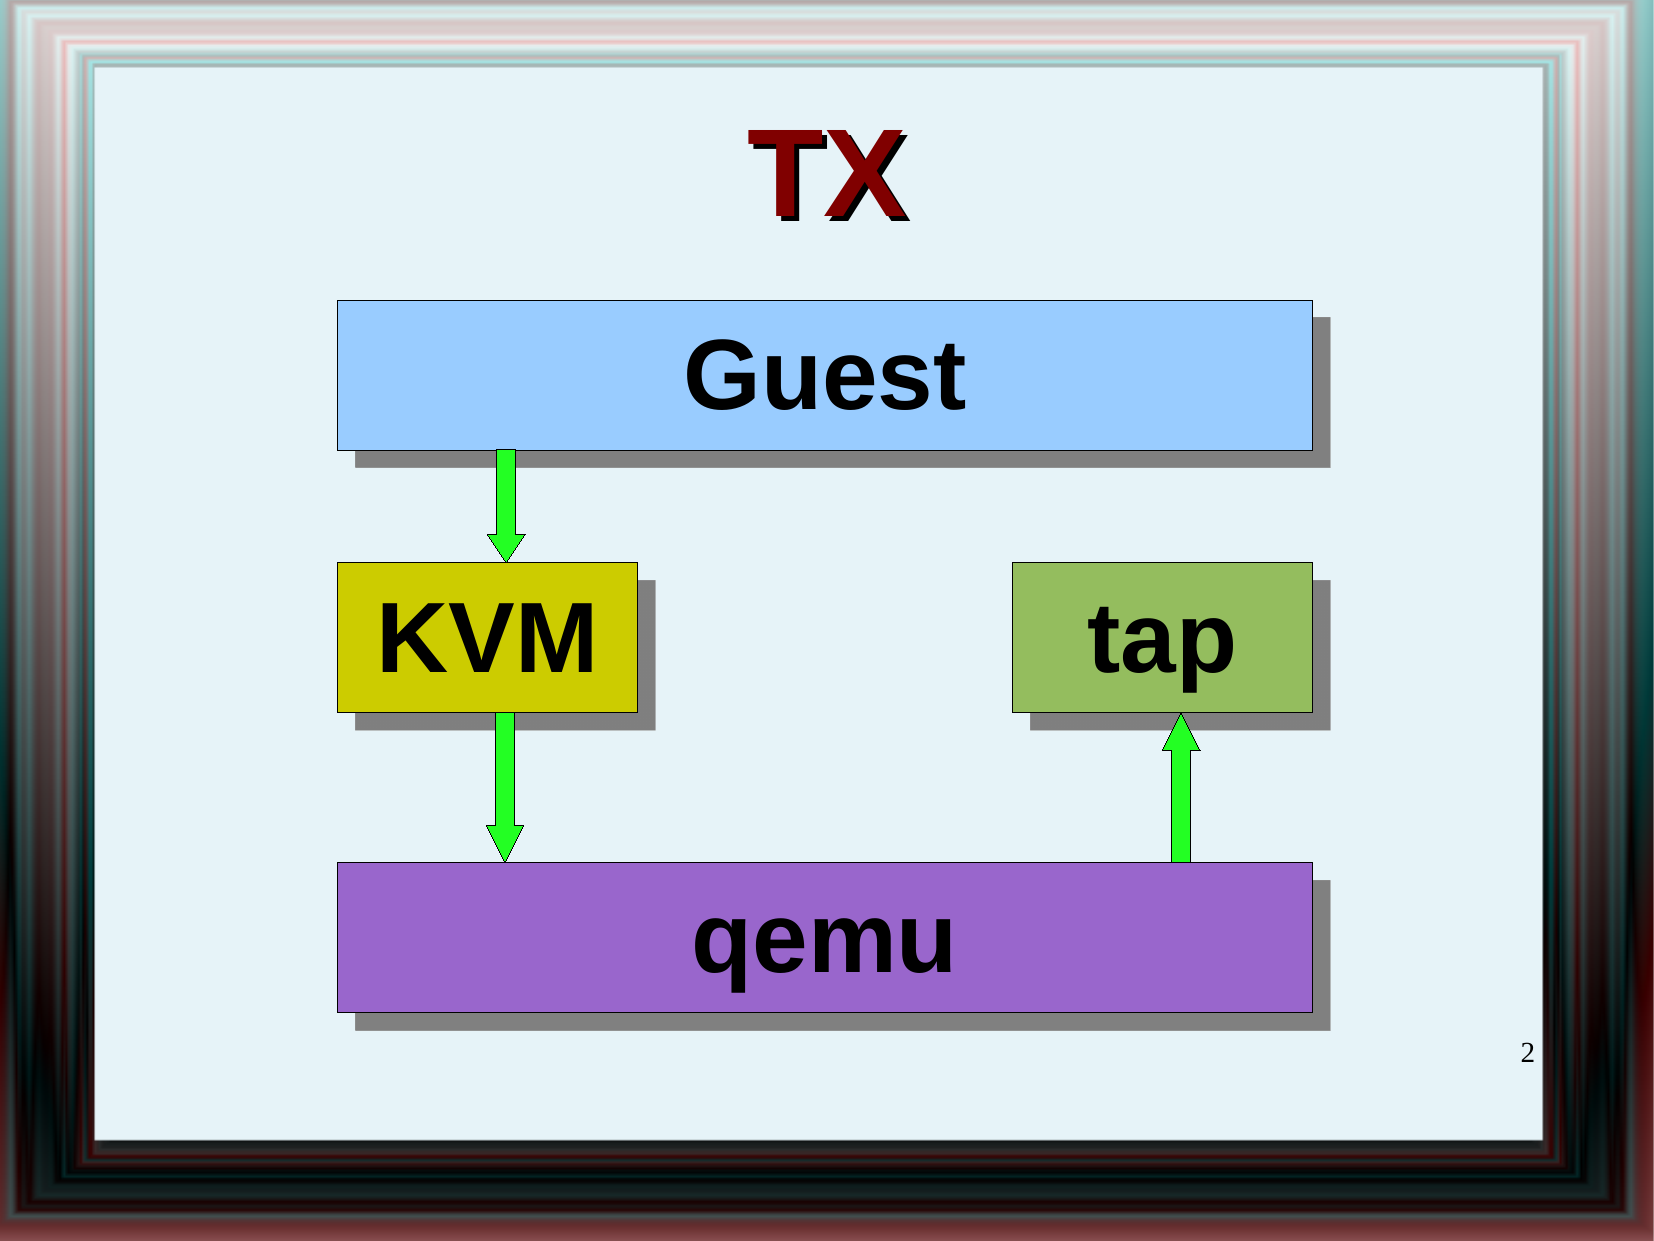

# TX
Guest
KVM
tap
qemu
2